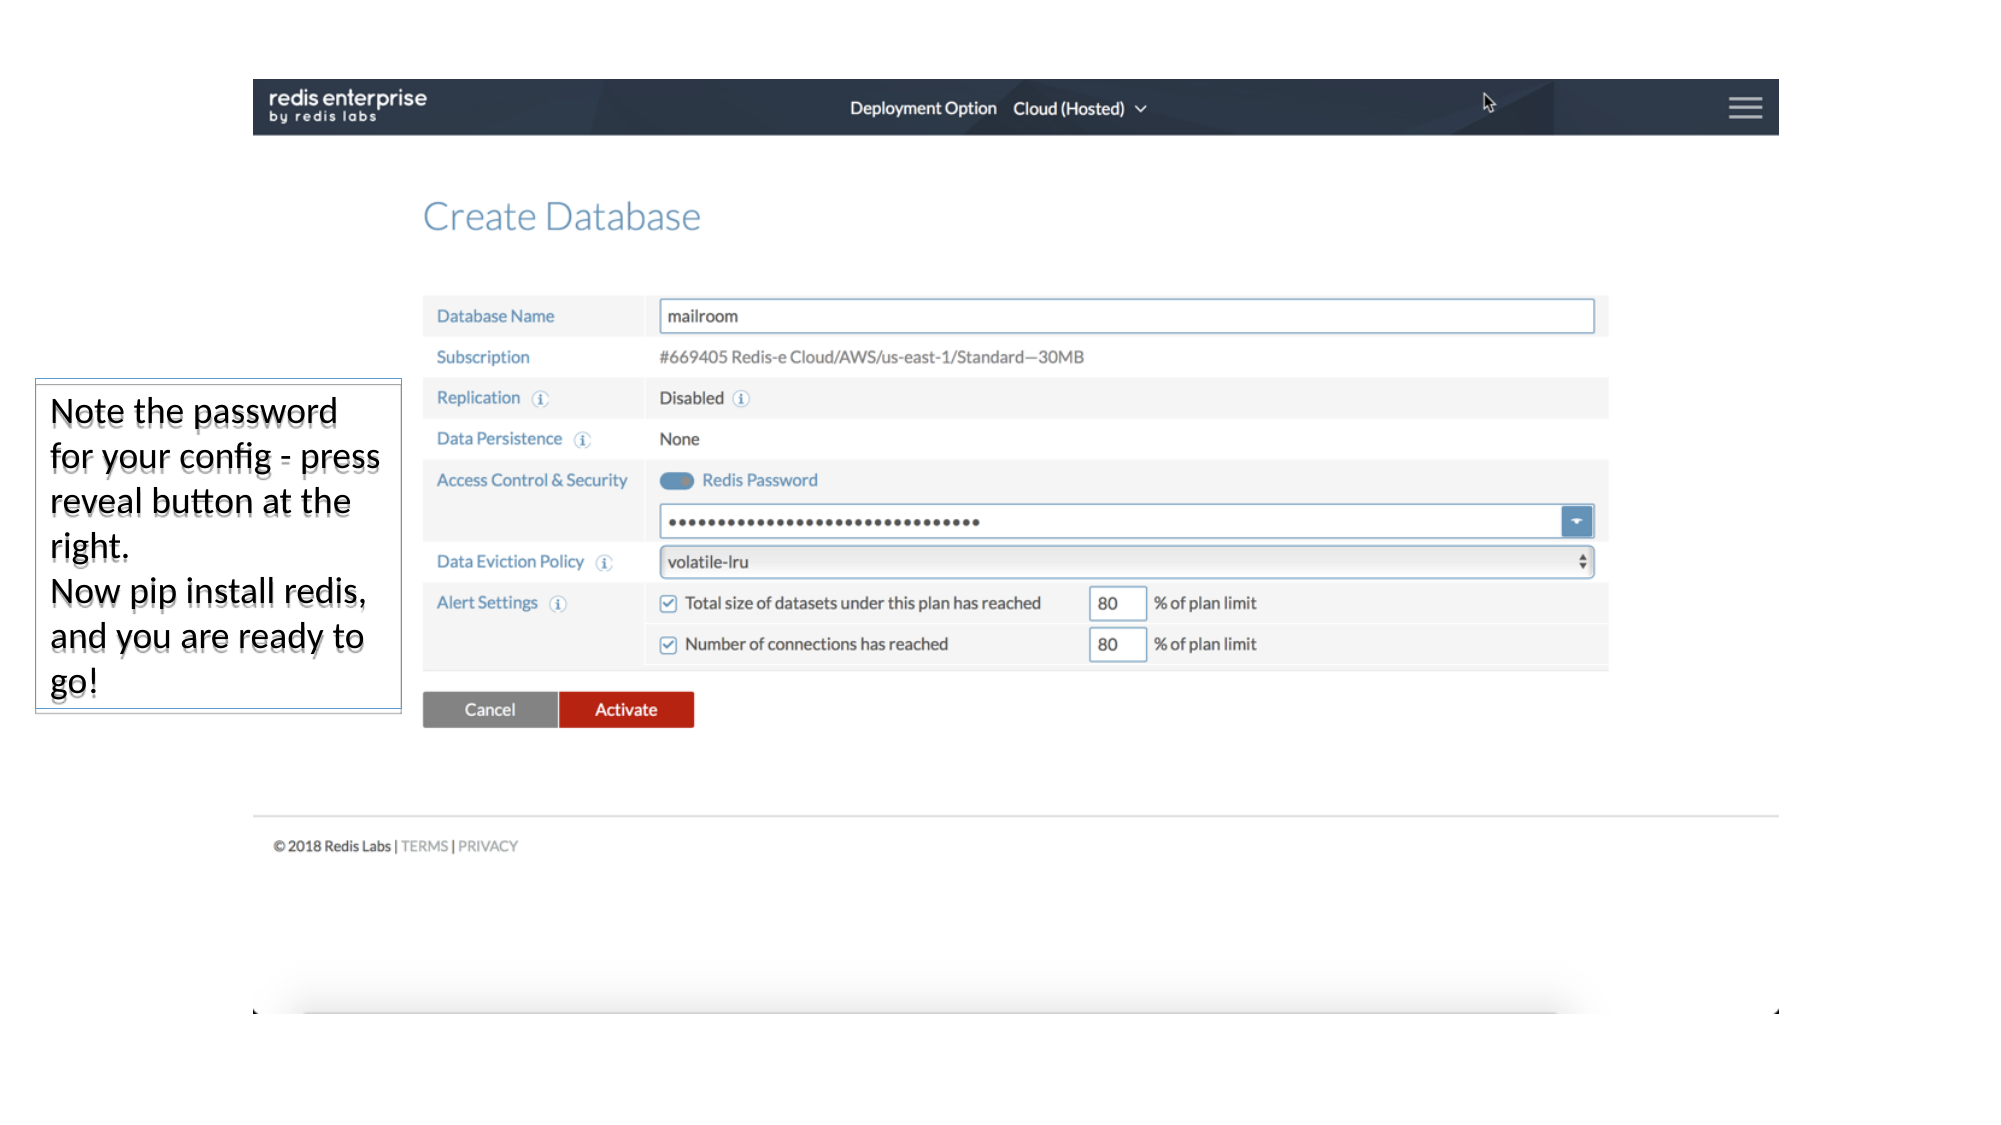

Note the password for your config - press reveal button at the right.
Now pip install redis, and you are ready to go!